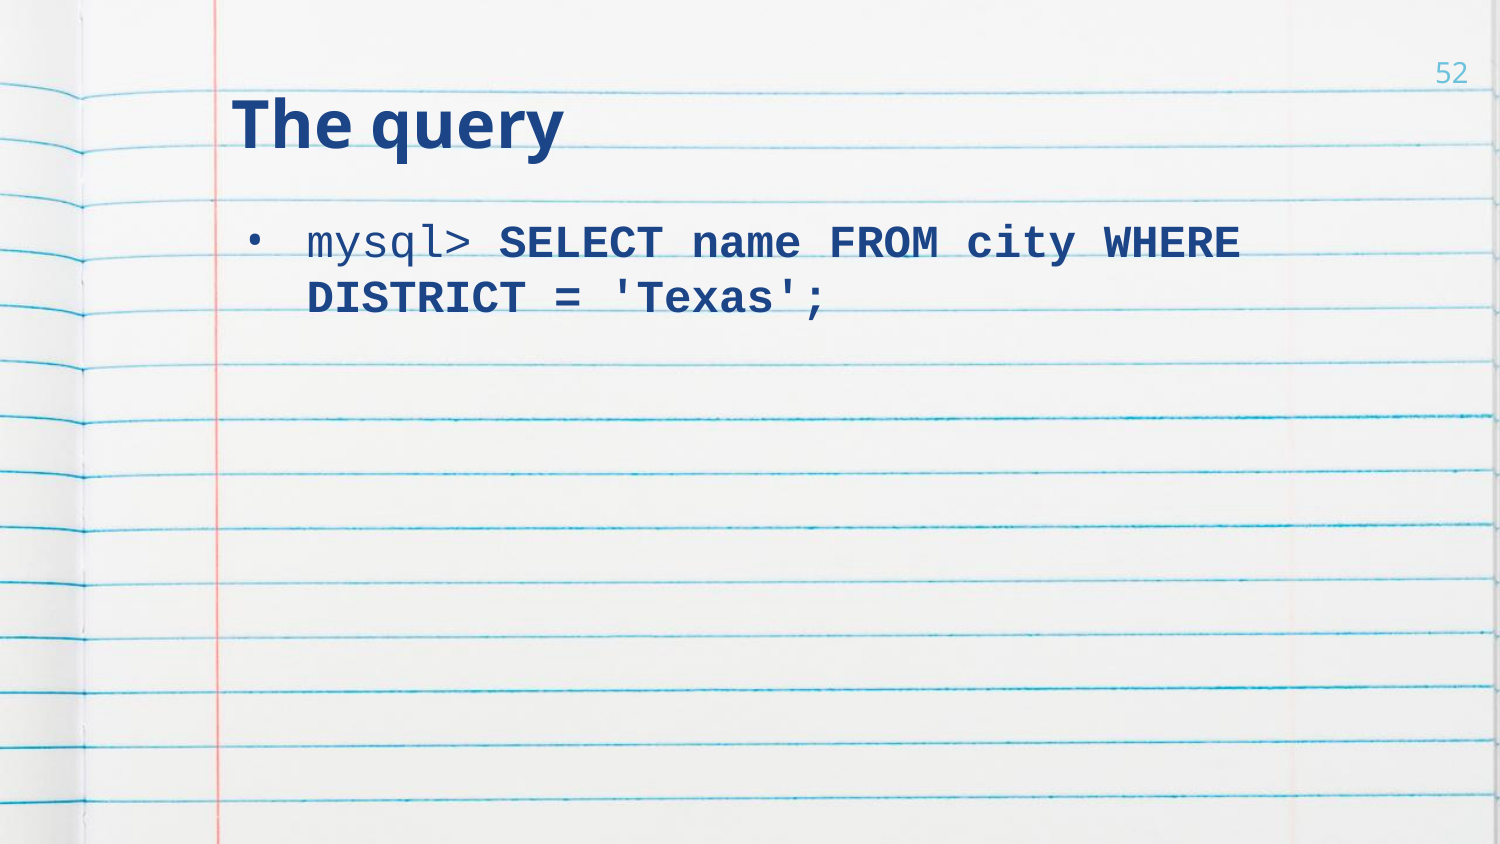

# The query
mysql> SELECT name FROM city WHERE DISTRICT = 'Texas';